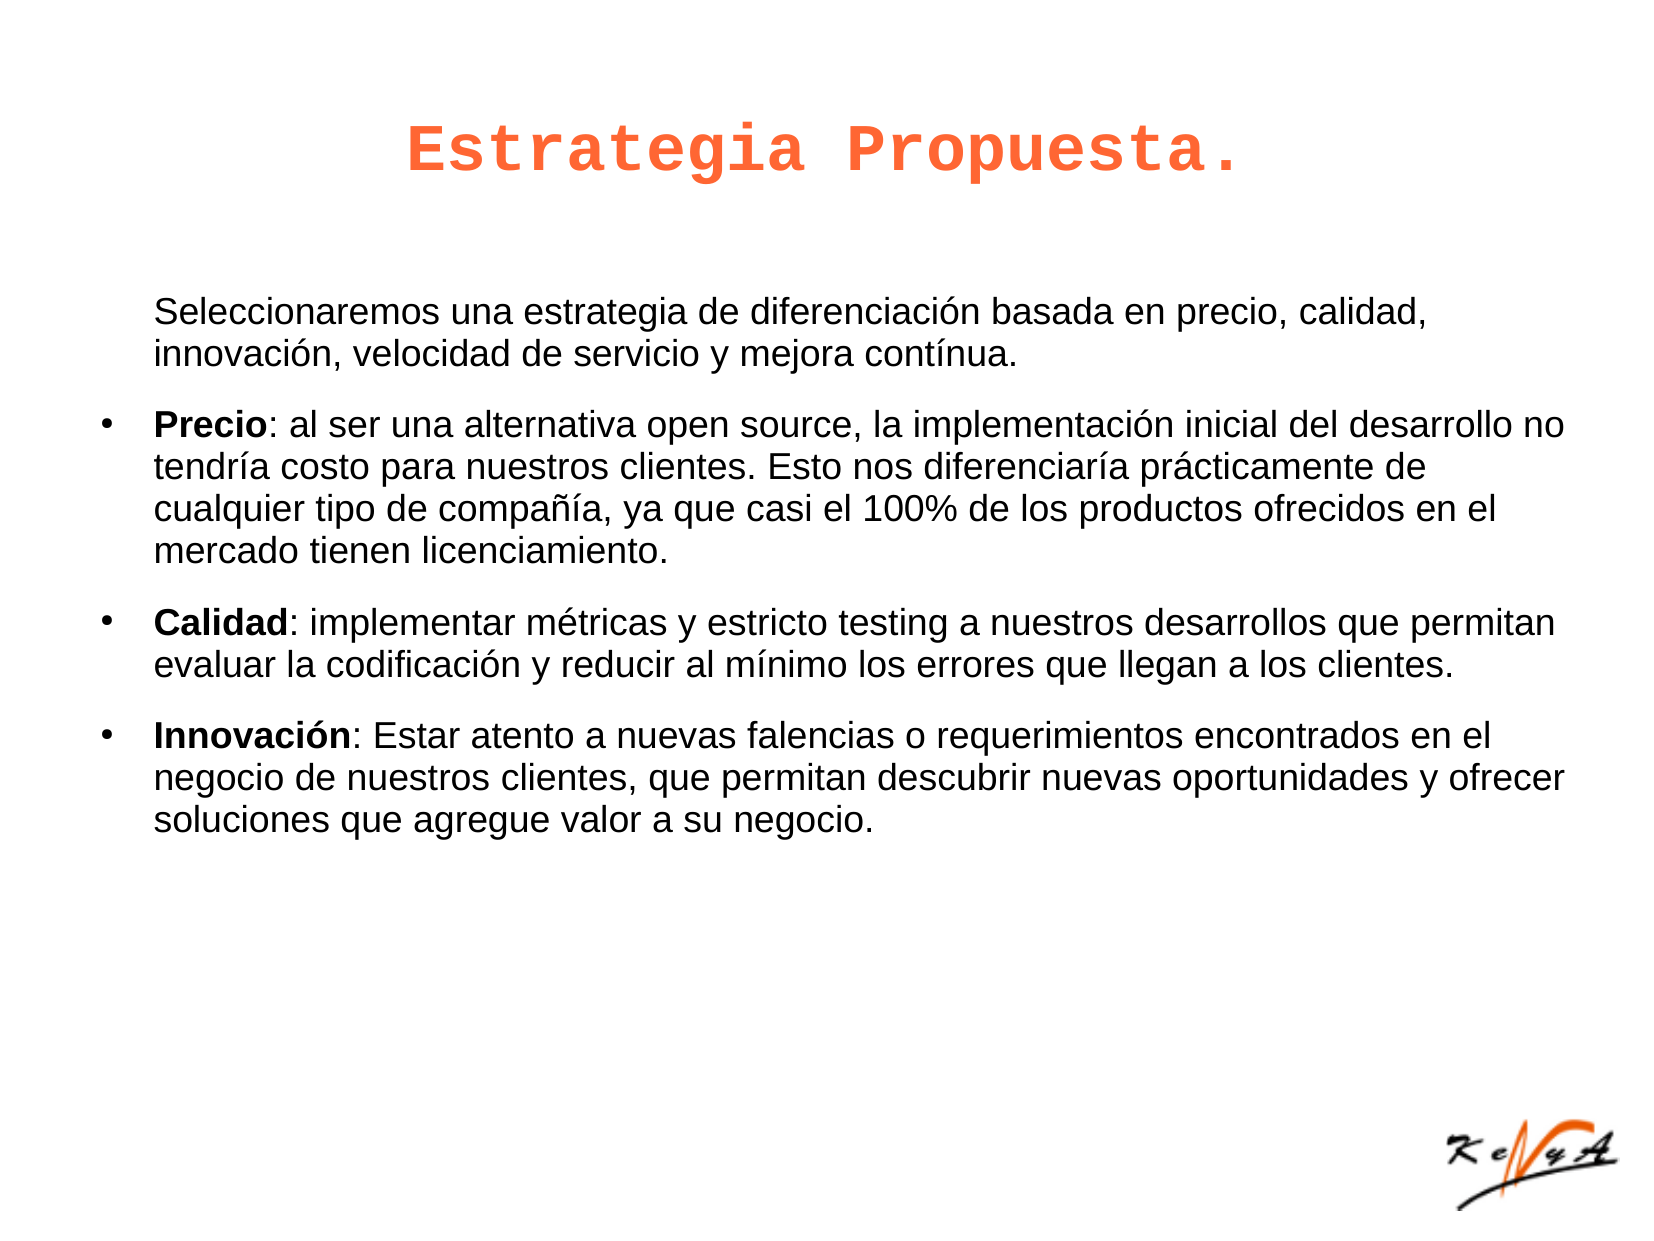

# Estrategia Propuesta.
Seleccionaremos una estrategia de diferenciación basada en precio, calidad, innovación, velocidad de servicio y mejora contínua.
Precio: al ser una alternativa open source, la implementación inicial del desarrollo no tendría costo para nuestros clientes. Esto nos diferenciaría prácticamente de cualquier tipo de compañía, ya que casi el 100% de los productos ofrecidos en el mercado tienen licenciamiento.
Calidad: implementar métricas y estricto testing a nuestros desarrollos que permitan evaluar la codificación y reducir al mínimo los errores que llegan a los clientes.
Innovación: Estar atento a nuevas falencias o requerimientos encontrados en el negocio de nuestros clientes, que permitan descubrir nuevas oportunidades y ofrecer soluciones que agregue valor a su negocio.